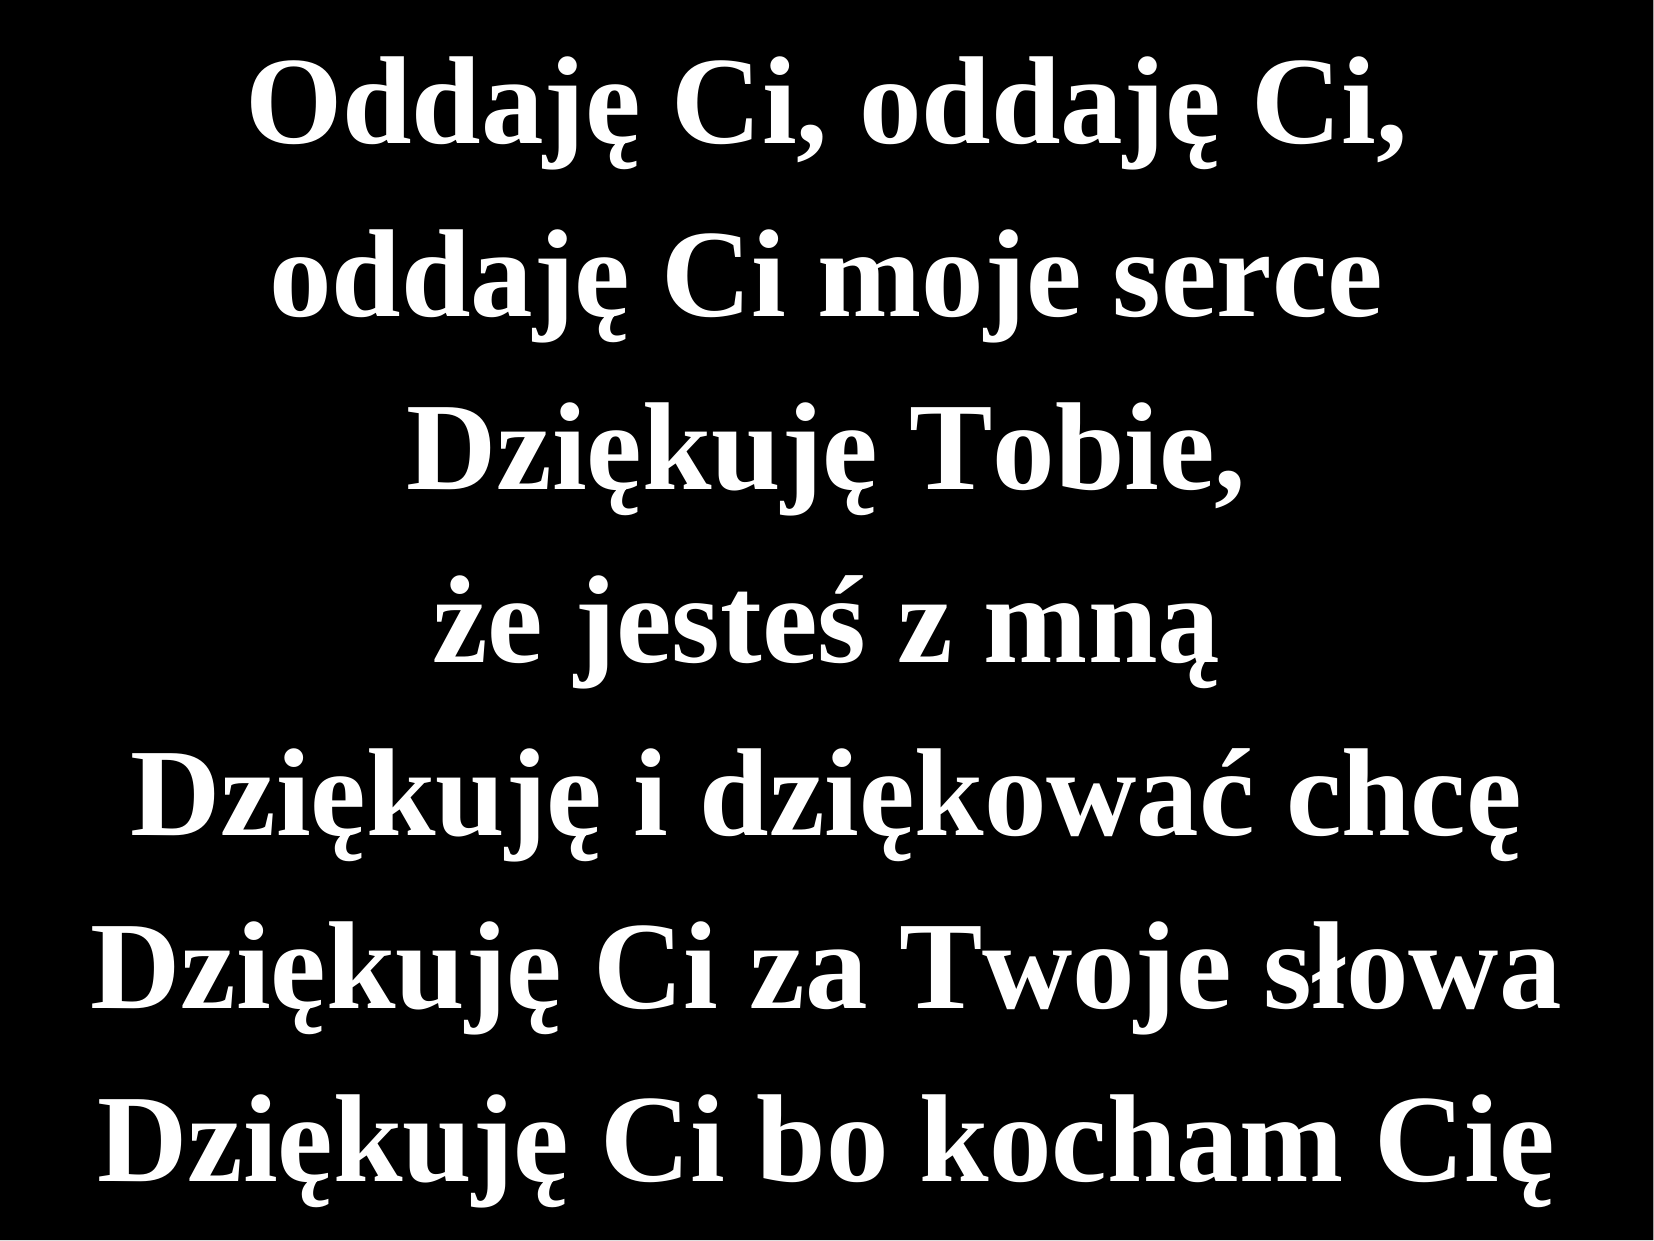

# Oddaję Ci, oddaję Ci, ppp oddaję Ci moje serce ppp Dziękuję Tobie, ppp że jesteś z mną ppp Dziękuję i dziękować chcę ppp Dziękuję Ci za Twoje słowa ppp Dziękuję Ci bo kocham Cię